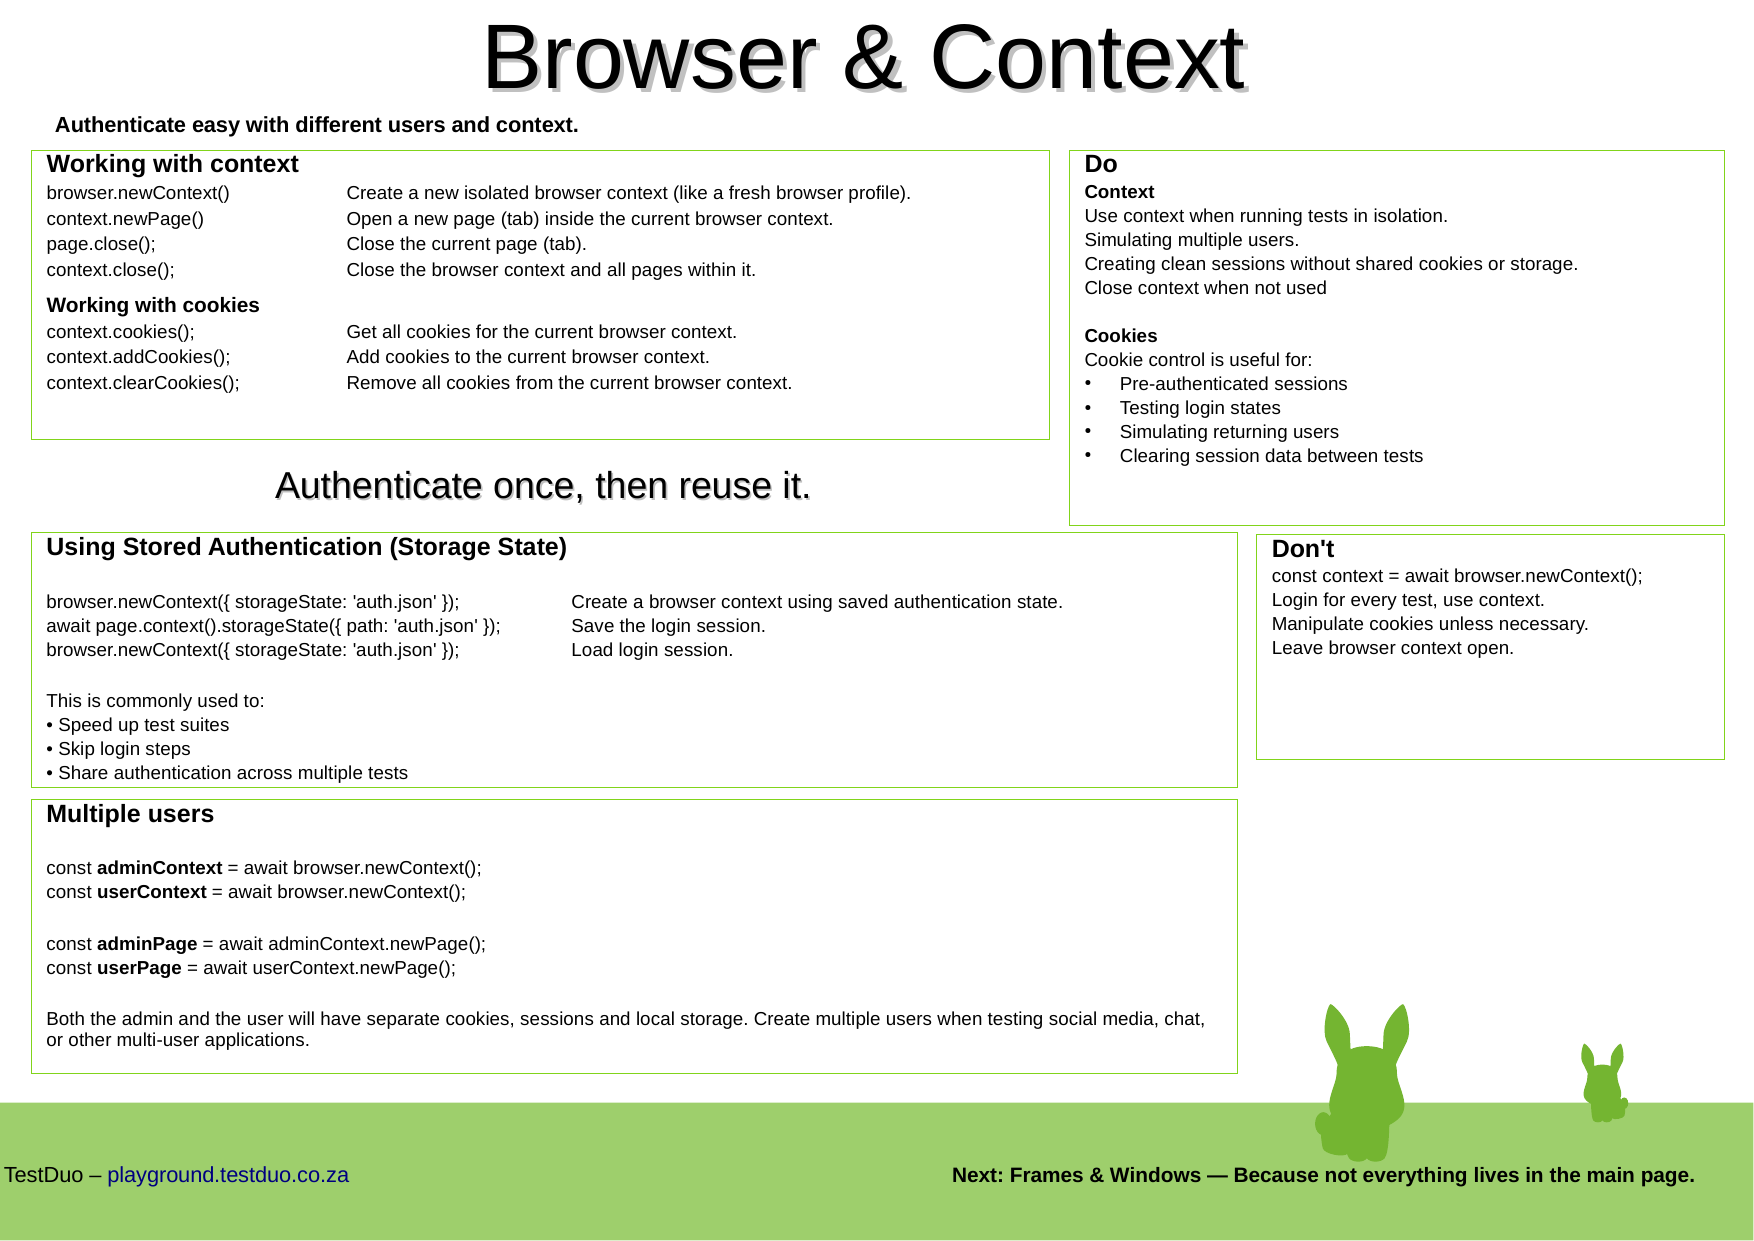

# Browser & Context
Authenticate easy with different users and context.
Working with context
browser.newContext()		Create a new isolated browser context (like a fresh browser profile).
context.newPage()		Open a new page (tab) inside the current browser context.
page.close();			Close the current page (tab).
context.close();			Close the browser context and all pages within it.
Working with cookies
context.cookies();			Get all cookies for the current browser context.
context.addCookies();		Add cookies to the current browser context.
context.clearCookies();		Remove all cookies from the current browser context.
Do
Context
Use context when running tests in isolation.
Simulating multiple users.
Creating clean sessions without shared cookies or storage.
Close context when not used
Cookies
Cookie control is useful for:
Pre-authenticated sessions
Testing login states
Simulating returning users
Clearing session data between tests
Authenticate once, then reuse it.
Using Stored Authentication (Storage State)
browser.newContext({ storageState: 'auth.json' });		Create a browser context using saved authentication state.
await page.context().storageState({ path: 'auth.json' });	Save the login session.
browser.newContext({ storageState: 'auth.json' });		Load login session.
This is commonly used to:
• Speed up test suites
• Skip login steps
• Share authentication across multiple tests
Don't
const context = await browser.newContext();
Login for every test, use context.
Manipulate cookies unless necessary.
Leave browser context open.
Multiple users
const adminContext = await browser.newContext();
const userContext = await browser.newContext();
const adminPage = await adminContext.newPage();
const userPage = await userContext.newPage();
Both the admin and the user will have separate cookies, sessions and local storage. Create multiple users when testing social media, chat, or other multi-user applications.
TestDuo – playground.testduo.co.za
Next: Frames & Windows — Because not everything lives in the main page.